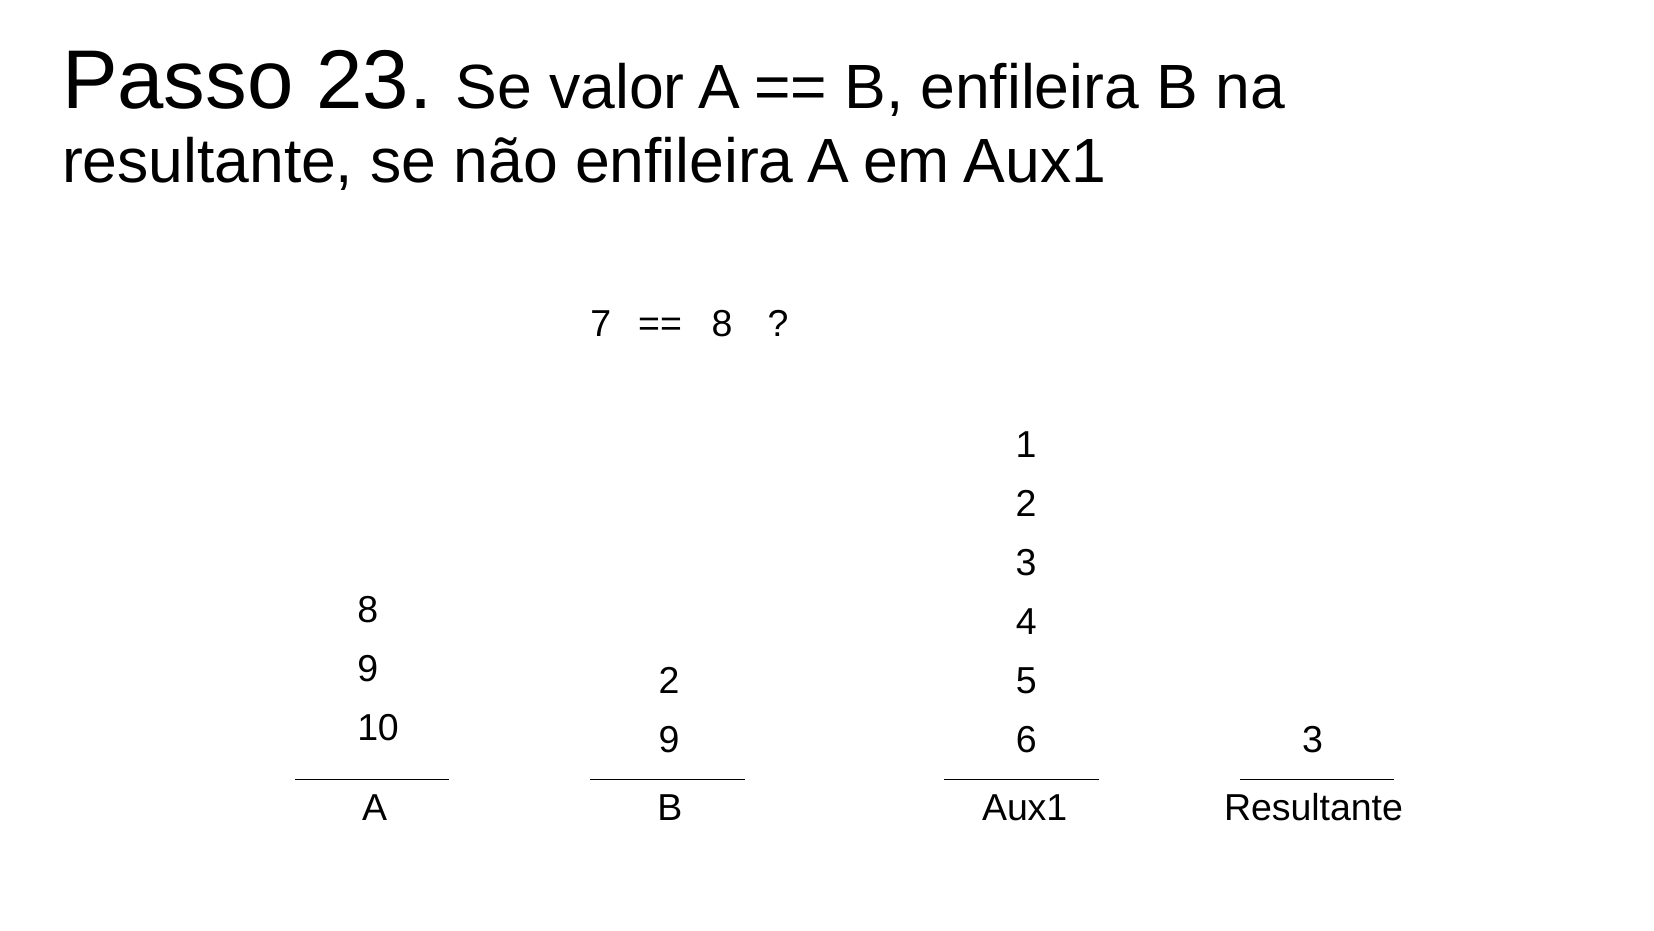

Passo 23. Se valor A == B, enfileira B na resultante, se não enfileira A em Aux1
7
==
8
?
1
2
3
8
4
9
2
5
10
9
6
3
A
B
Aux1
Resultante